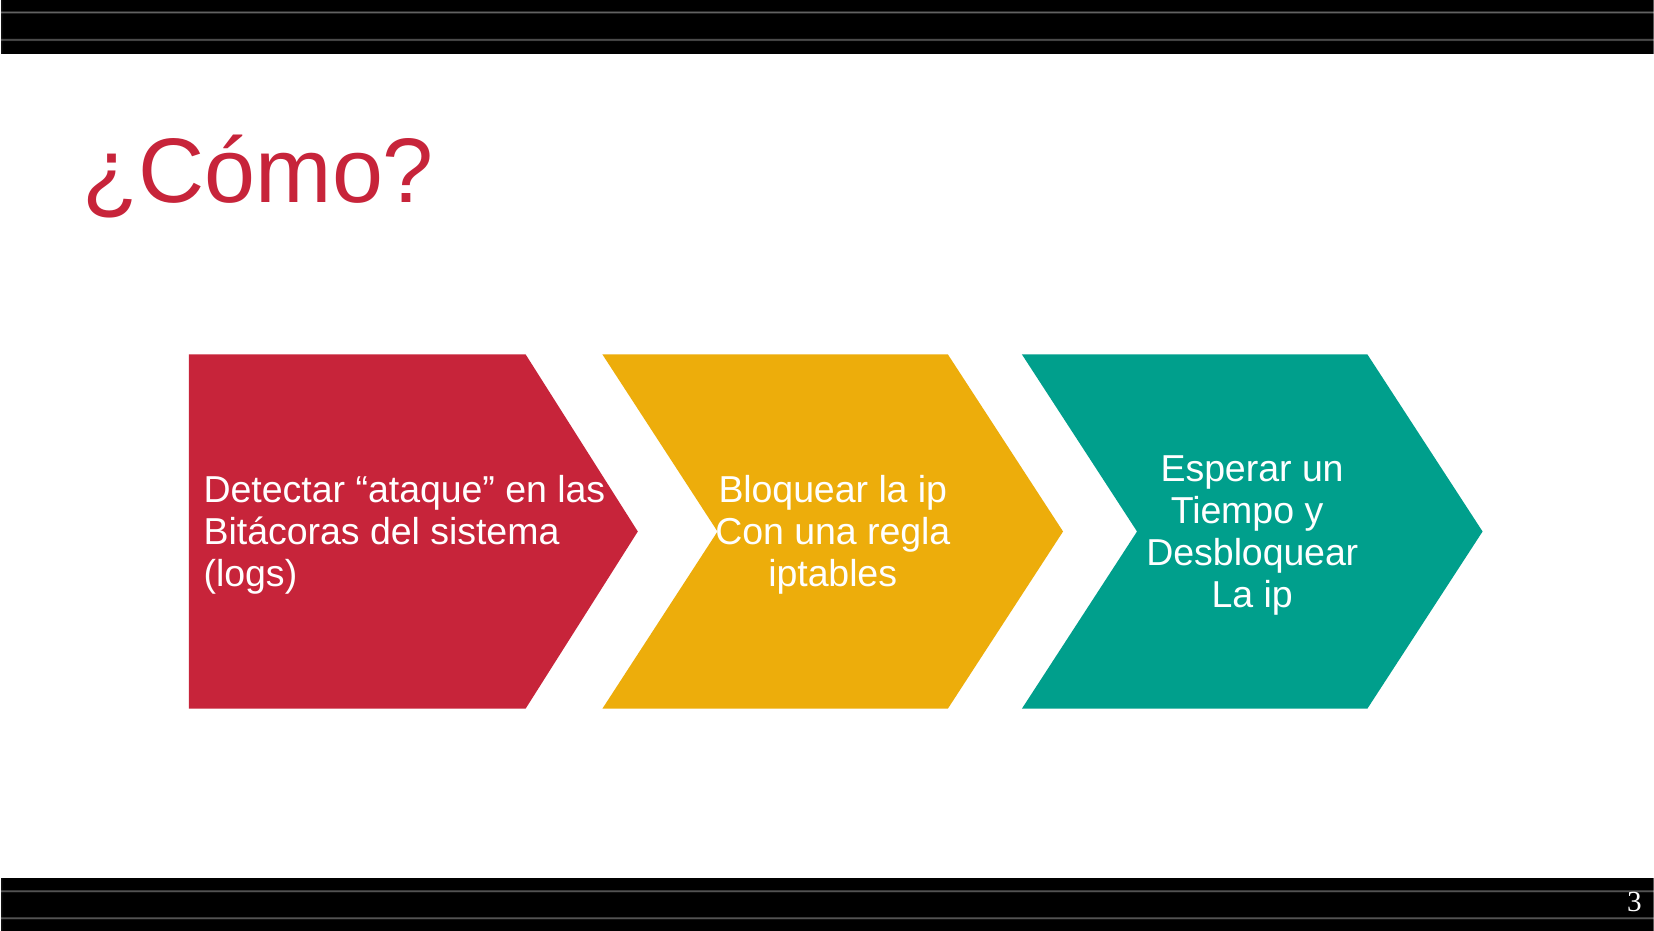

# ¿Cómo?
Detectar “ataque” en las
Bitácoras del sistema
(logs)
Bloquear la ip
Con una regla
iptables
Esperar un
Tiempo y
Desbloquear
La ip